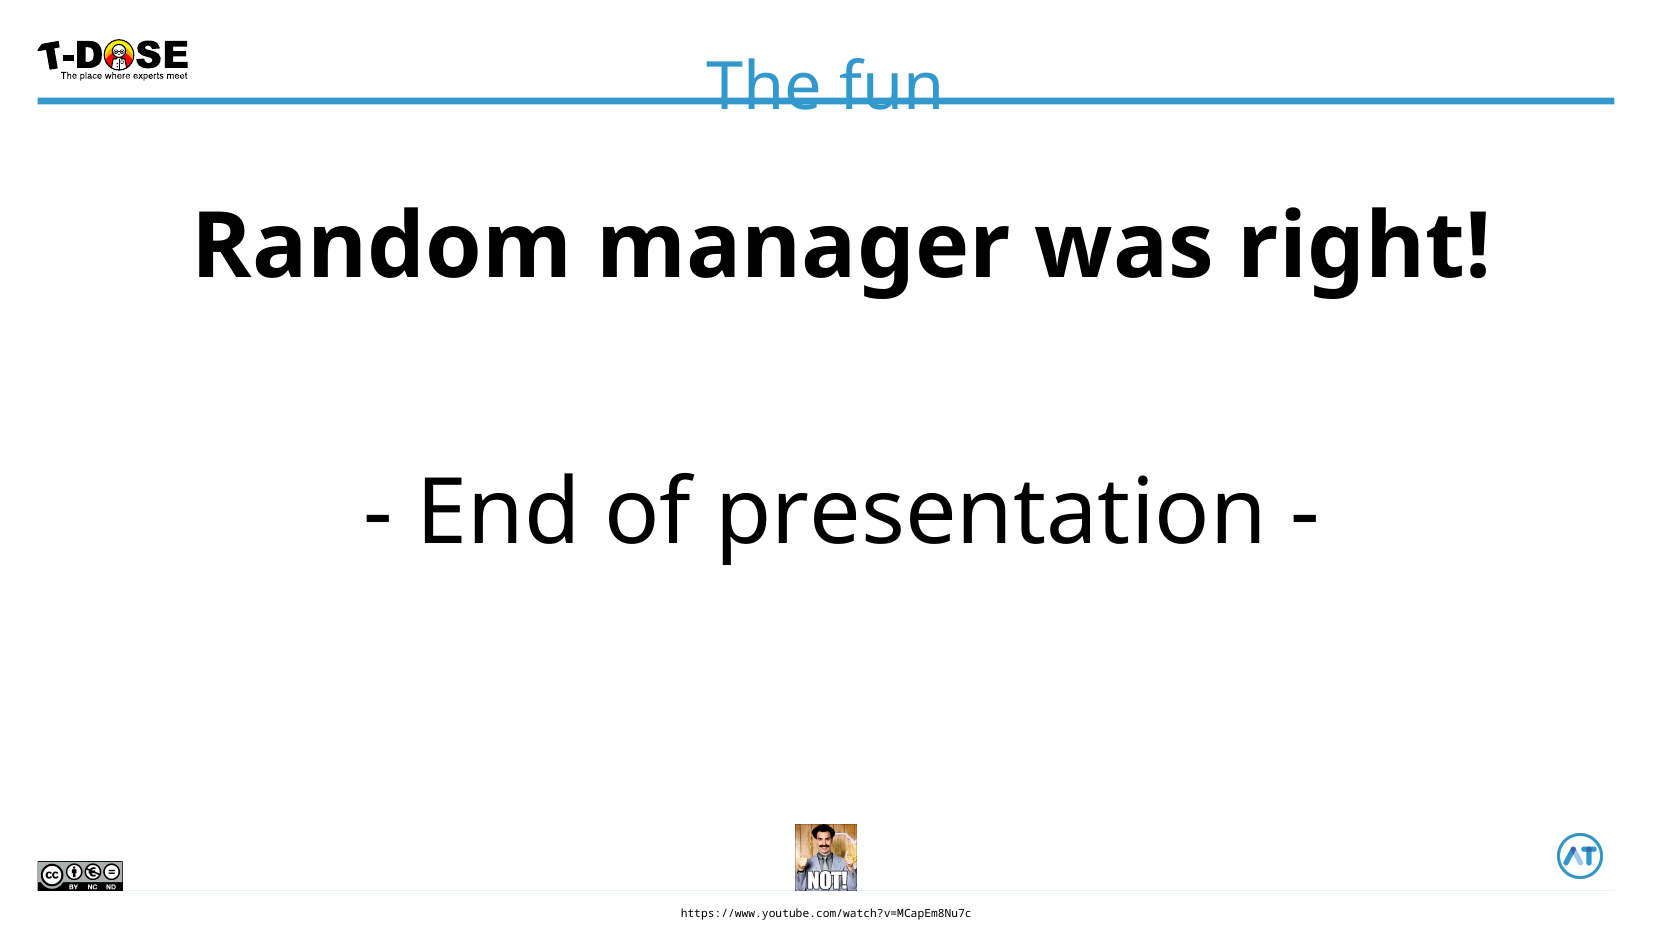

The fun
Random manager was right!
- End of presentation -
https://www.youtube.com/watch?v=MCapEm8Nu7c